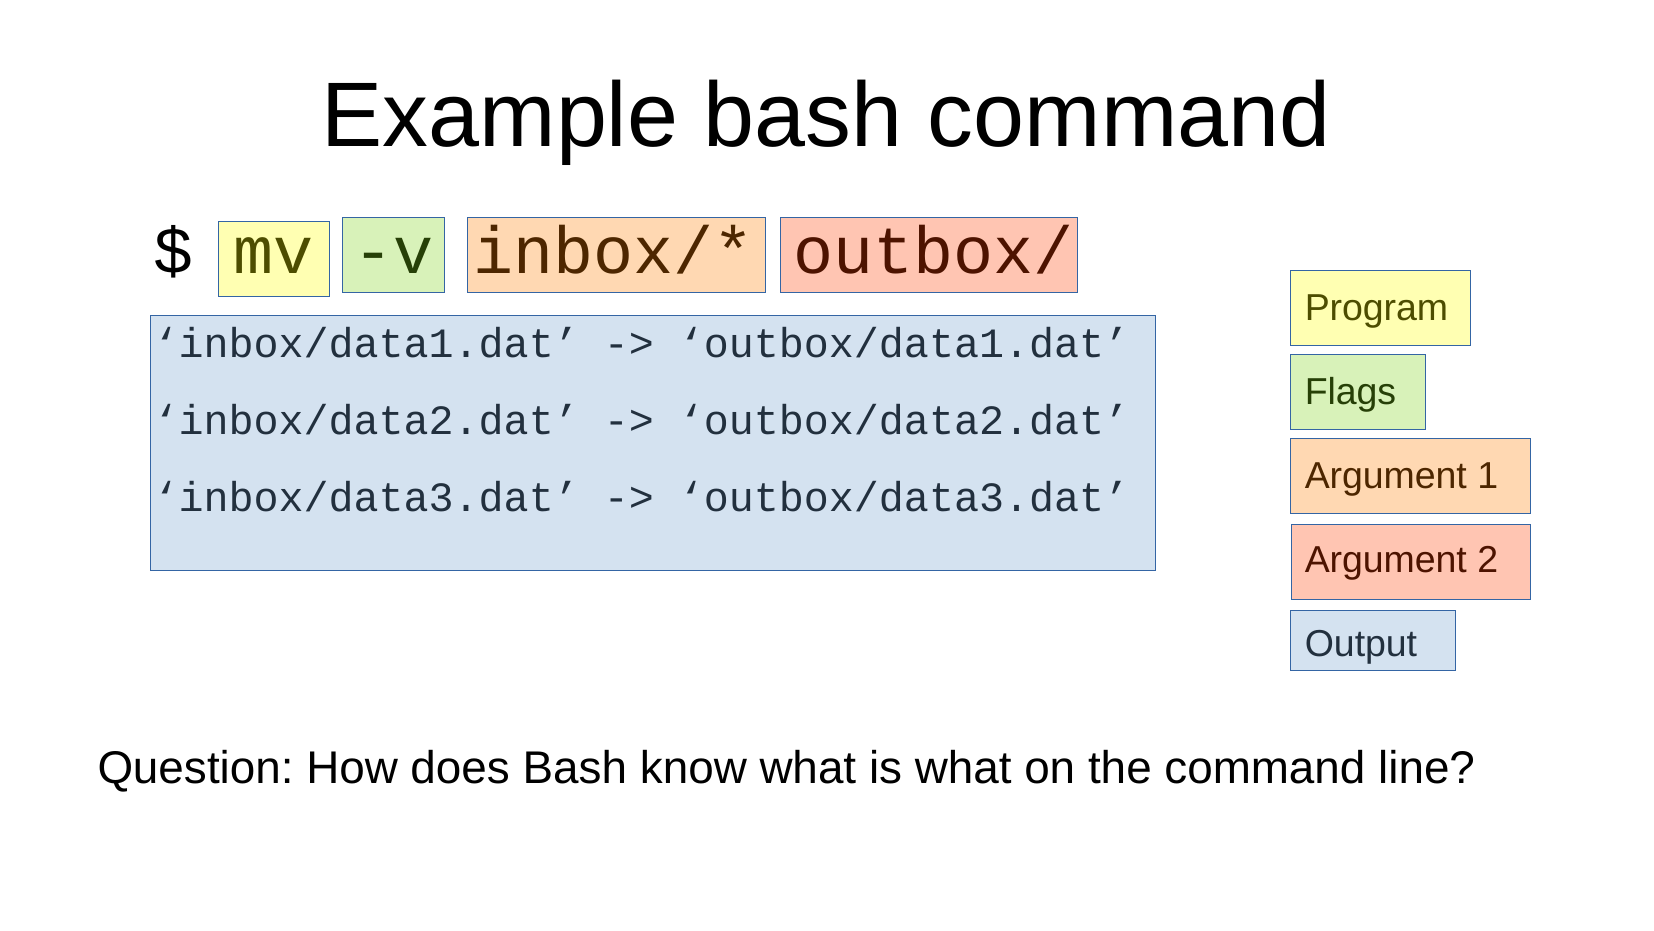

# Example bash command
$ mv -v inbox/* outbox/
‘inbox/data1.dat’ -> ‘outbox/data1.dat’
‘inbox/data2.dat’ -> ‘outbox/data2.dat’
‘inbox/data3.dat’ -> ‘outbox/data3.dat’
Program
Flags
Argument 1
Argument 2
Output
Question: How does Bash know what is what on the command line?